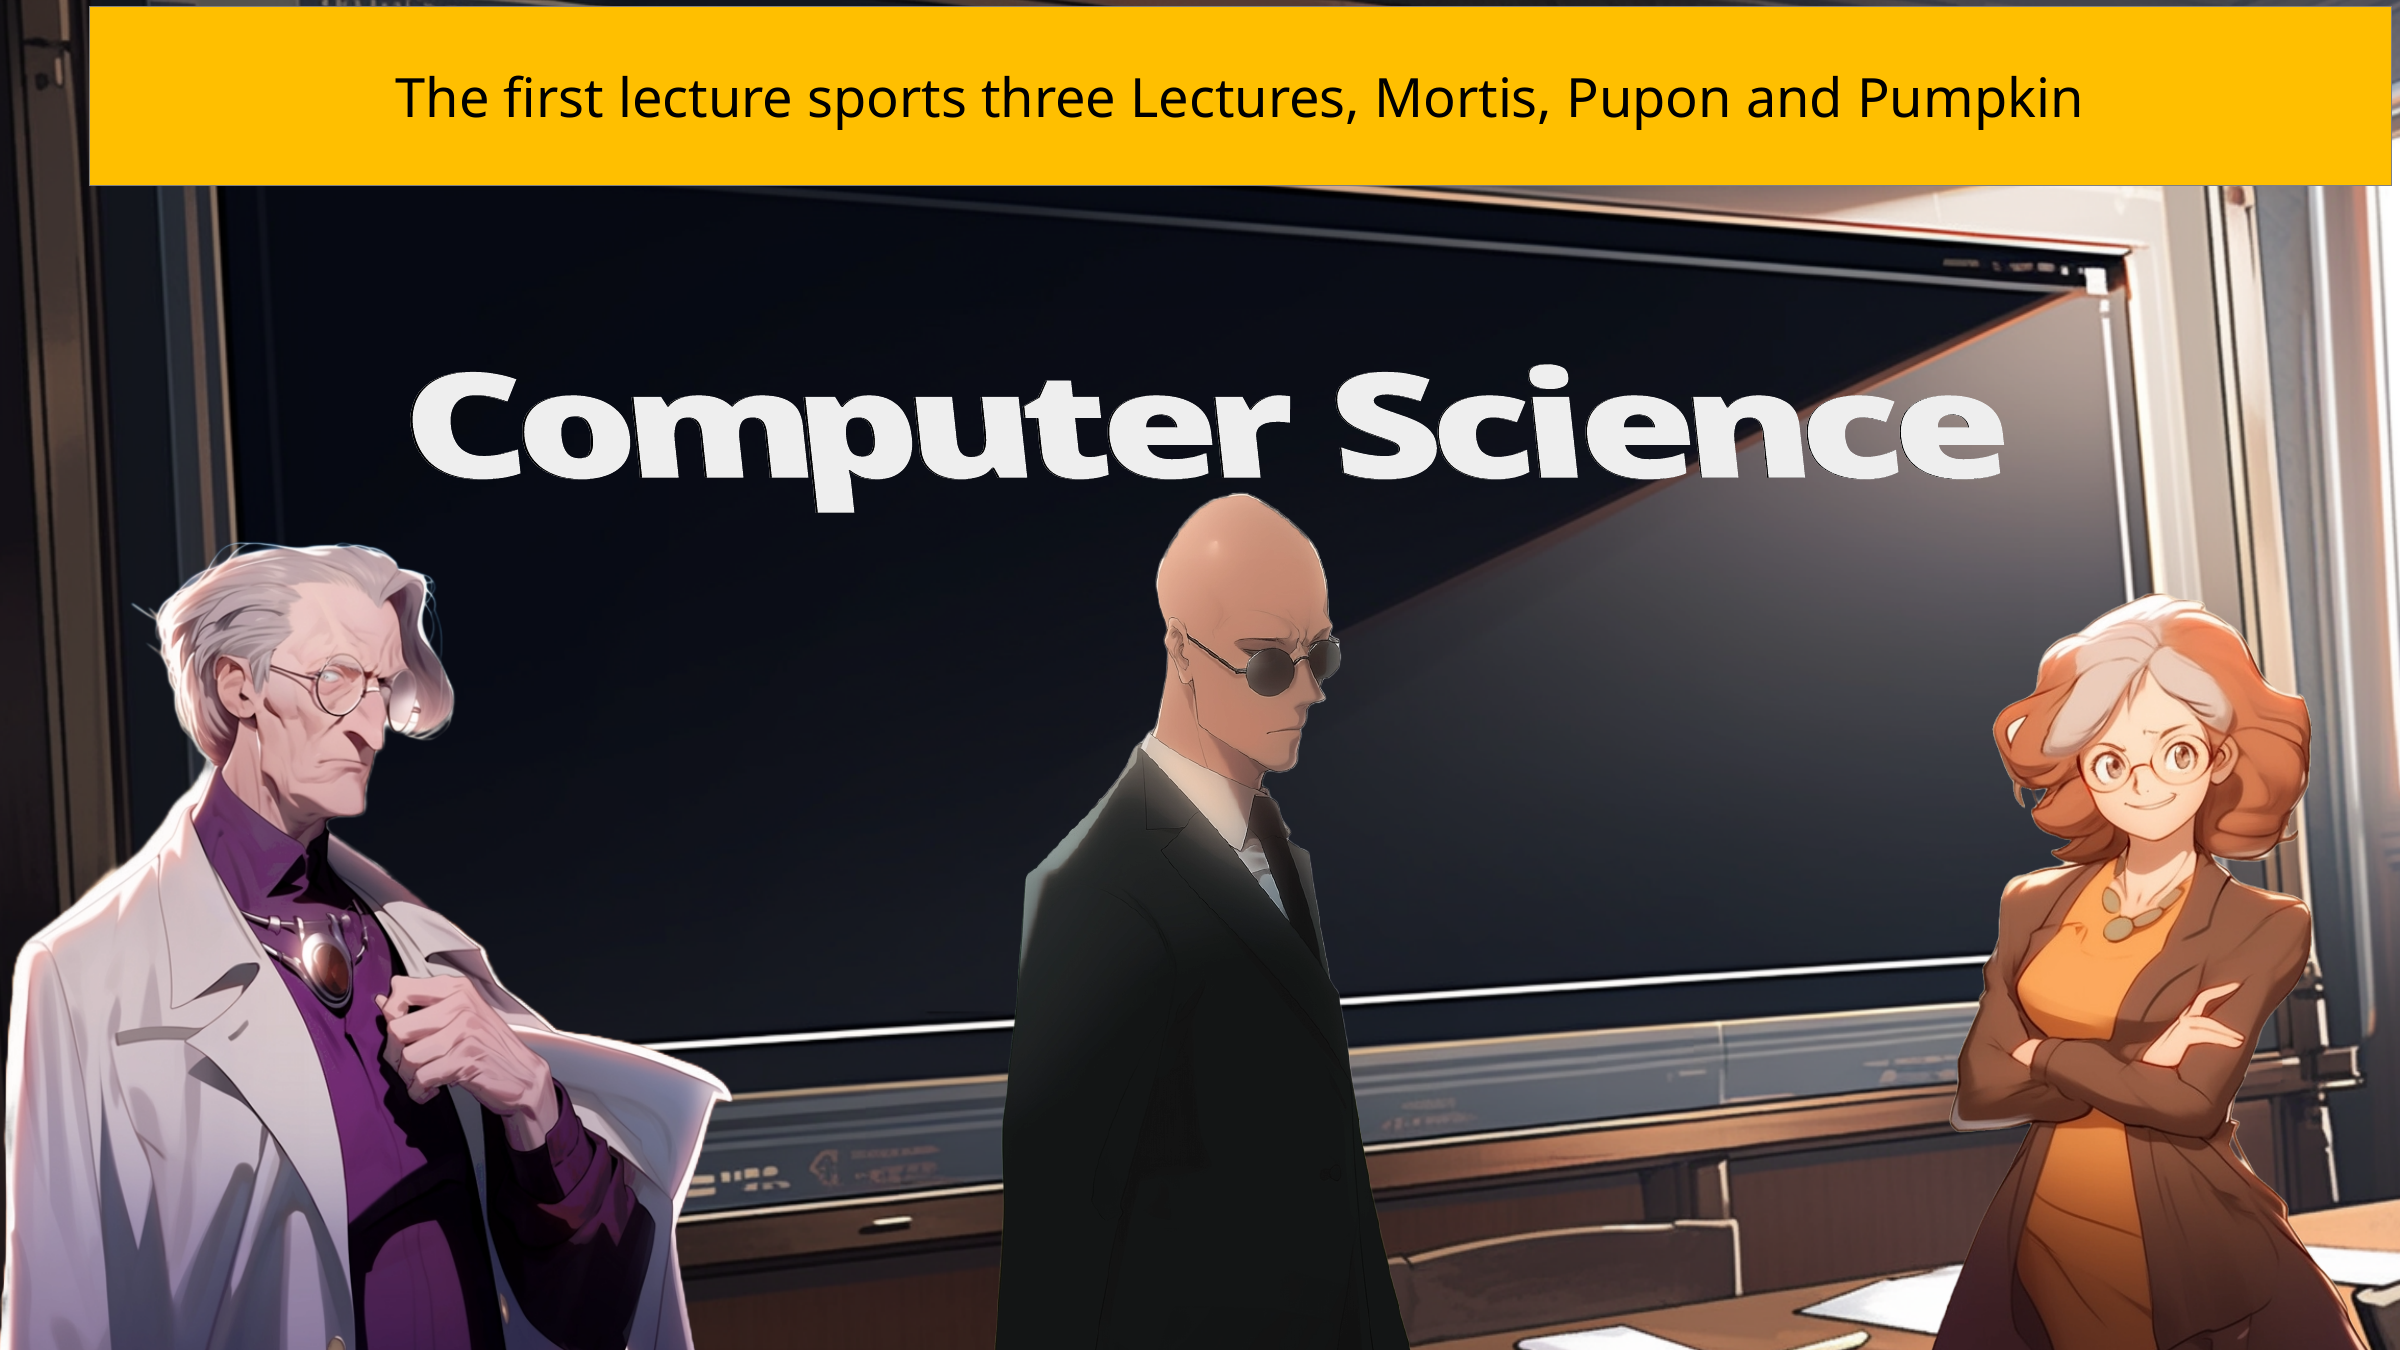

The first lecture sports three Lectures, Mortis, Pupon and Pumpkin
Computer Science